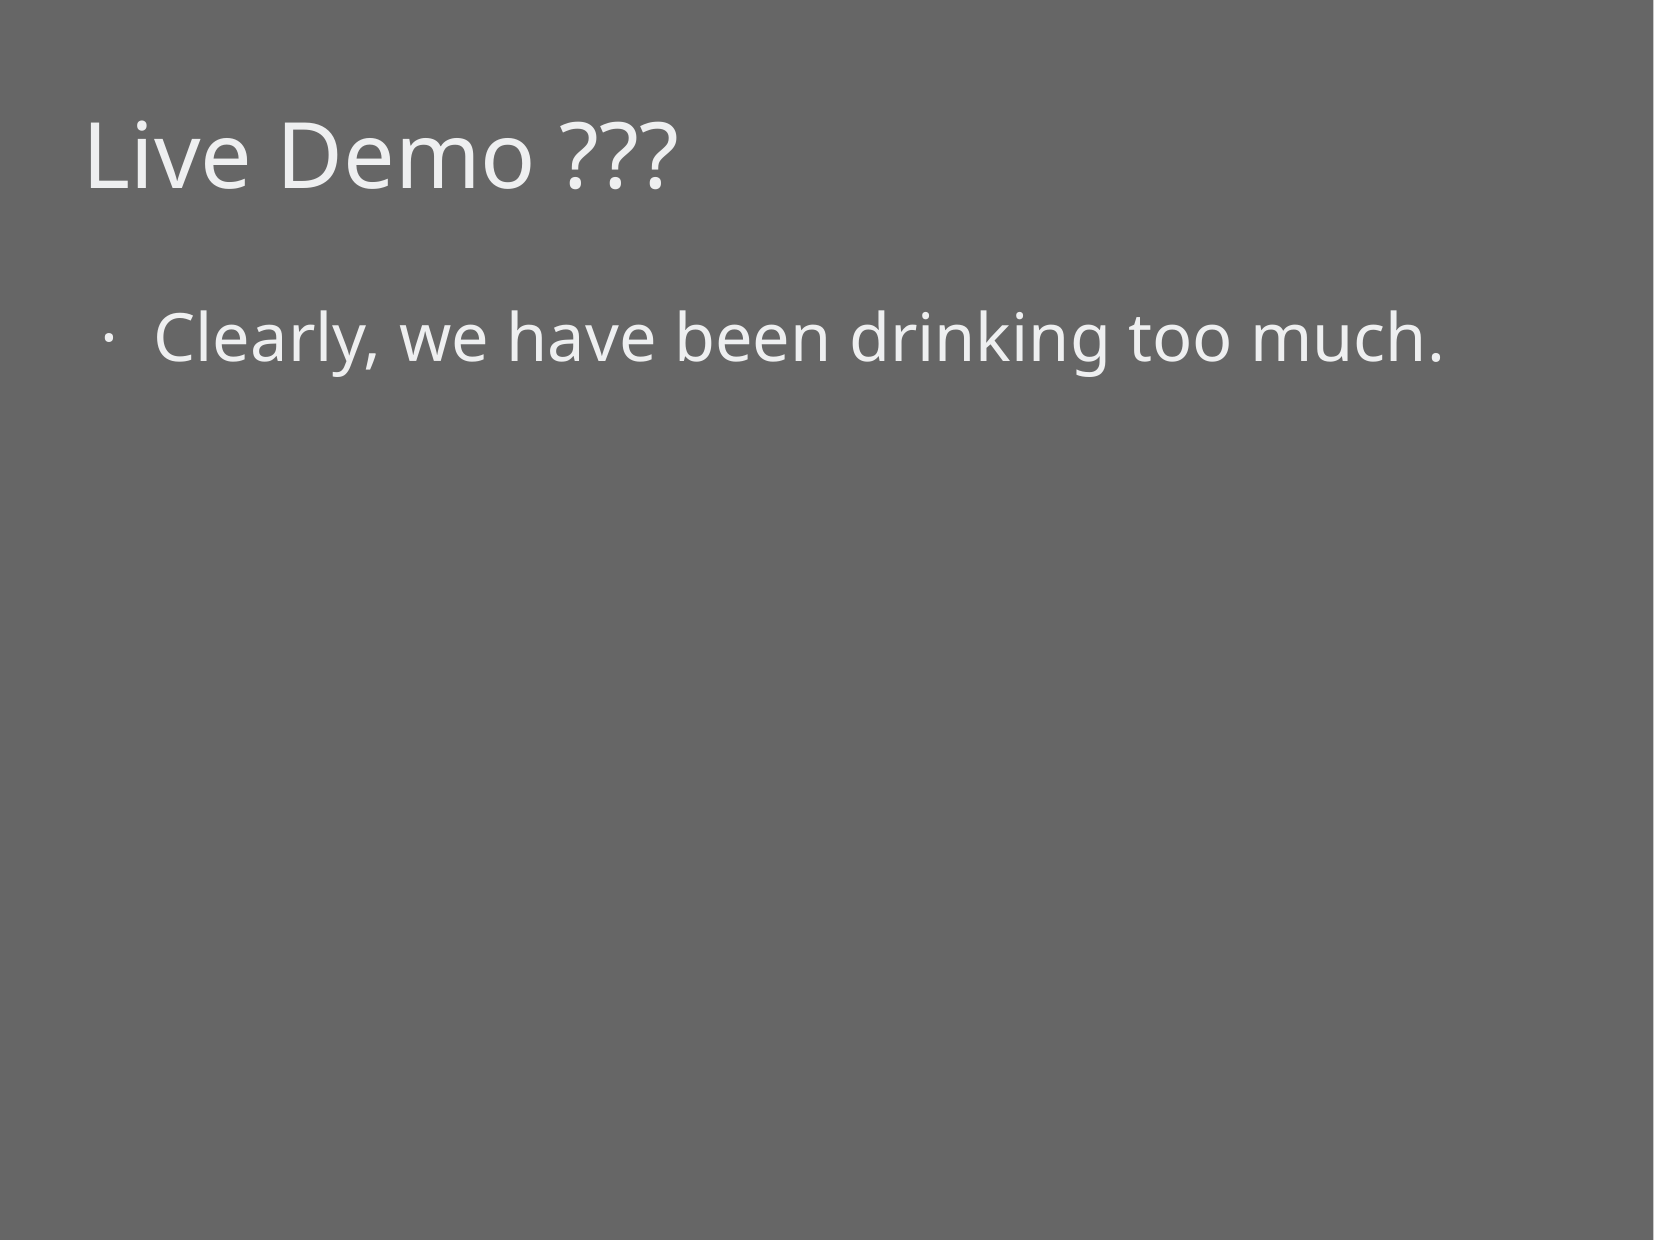

# Live Demo ???
Clearly, we have been drinking too much.